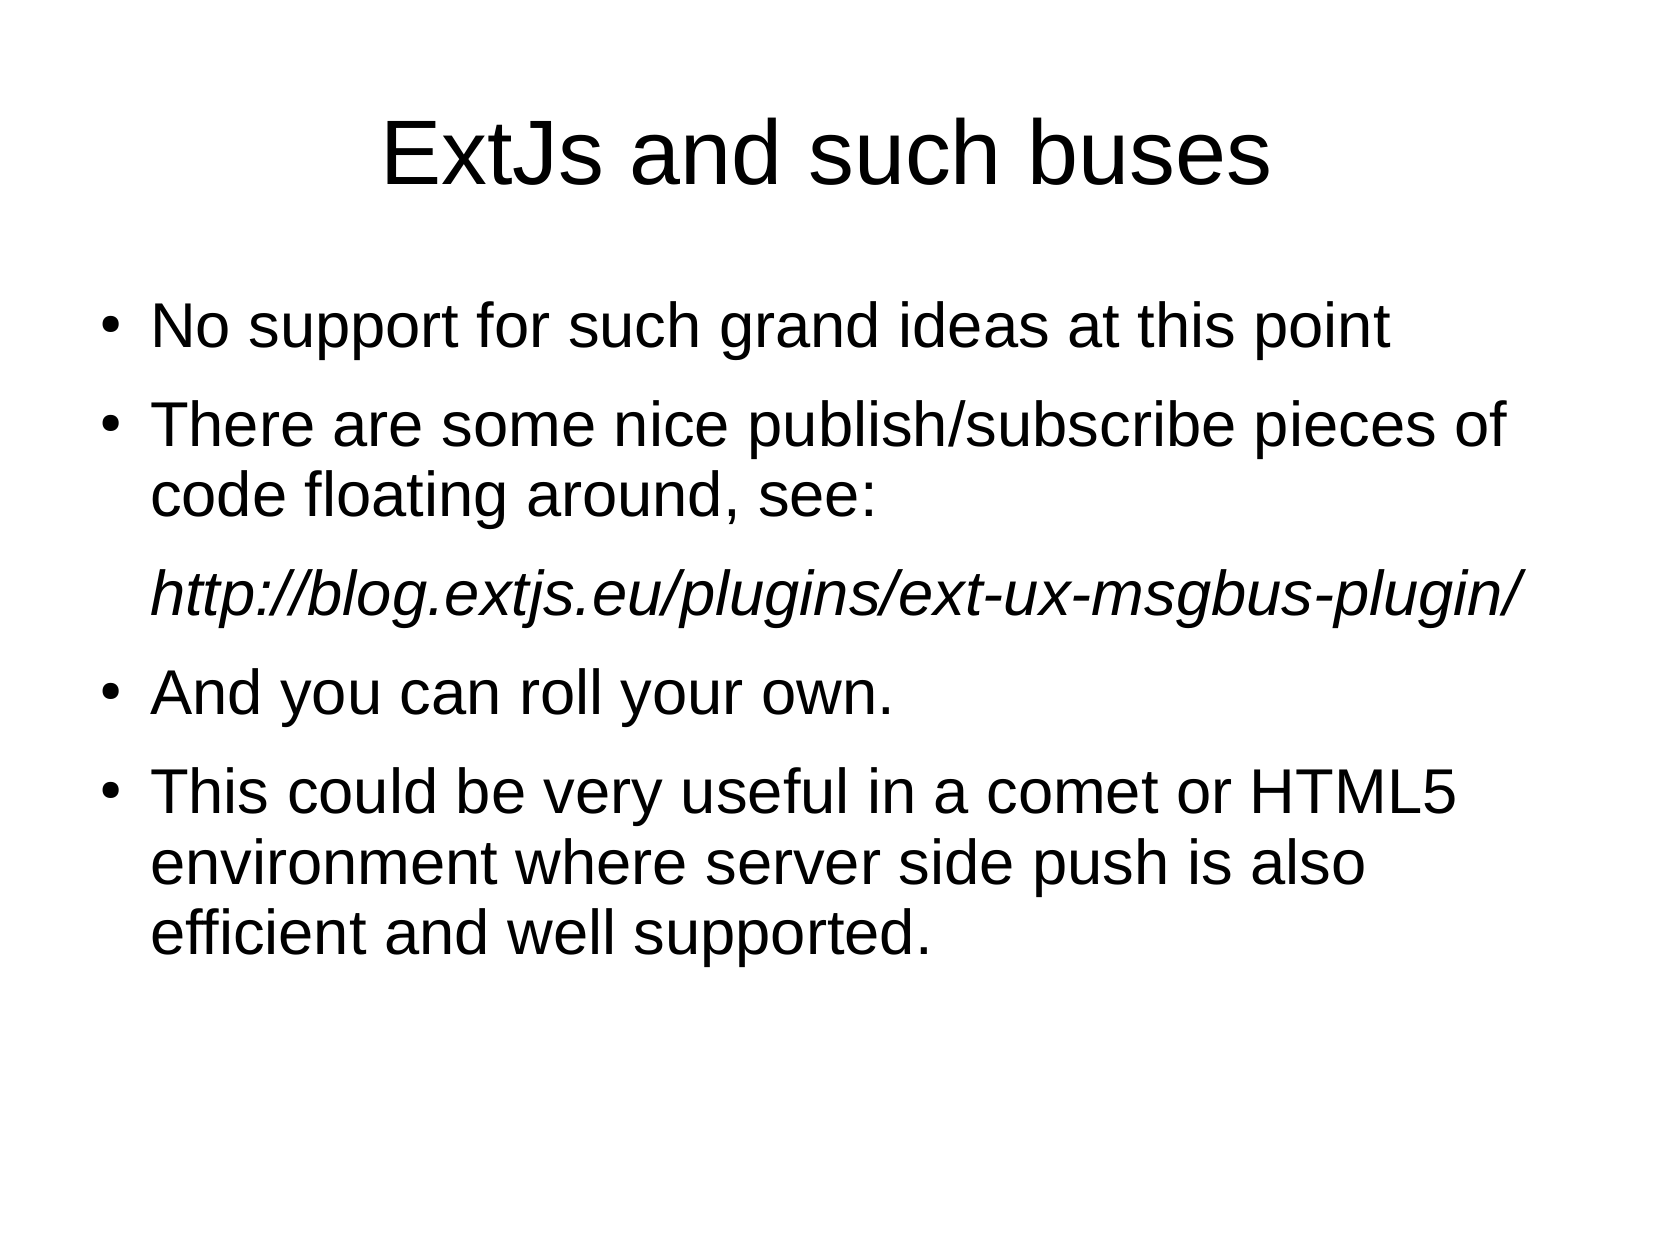

# ExtJs and such buses
No support for such grand ideas at this point
There are some nice publish/subscribe pieces of code floating around, see:
http://blog.extjs.eu/plugins/ext-ux-msgbus-plugin/
And you can roll your own.
This could be very useful in a comet or HTML5 environment where server side push is also efficient and well supported.